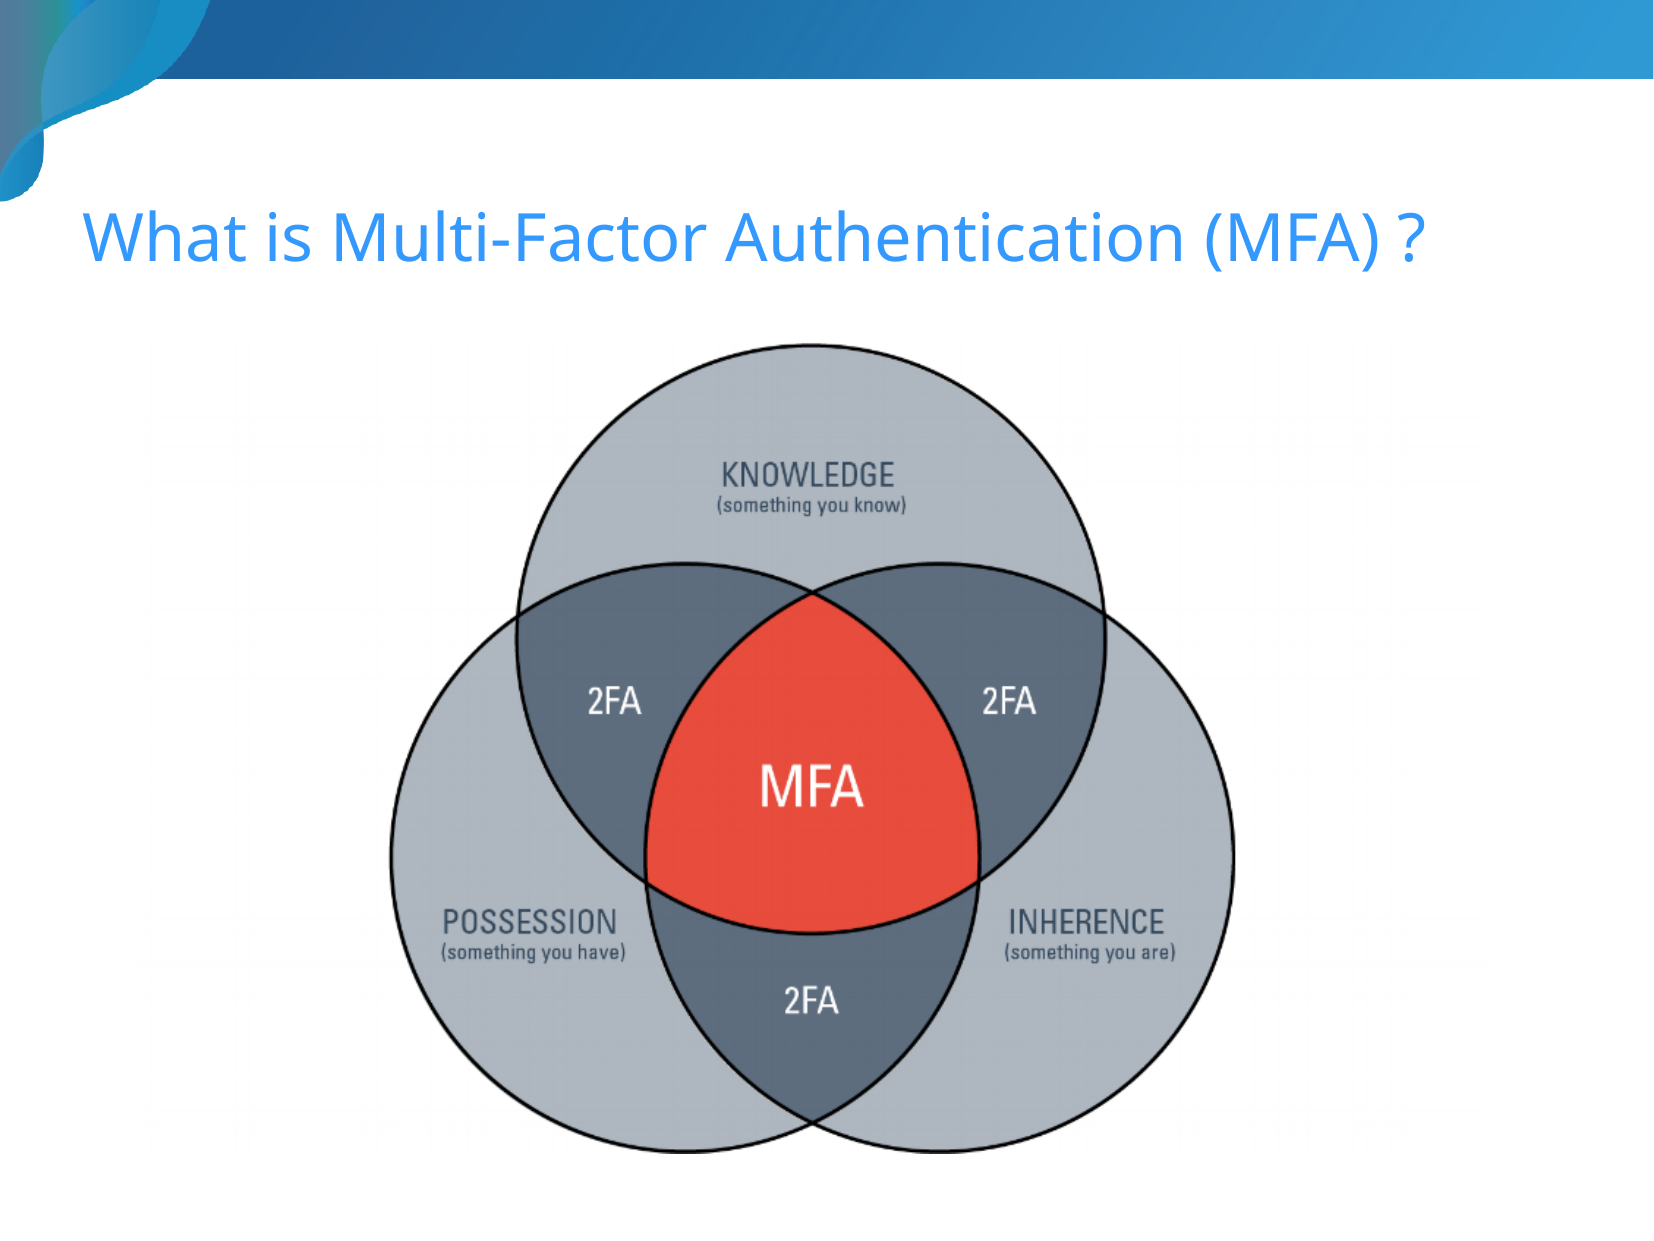

# What is Multi-Factor Authentication (MFA) ?